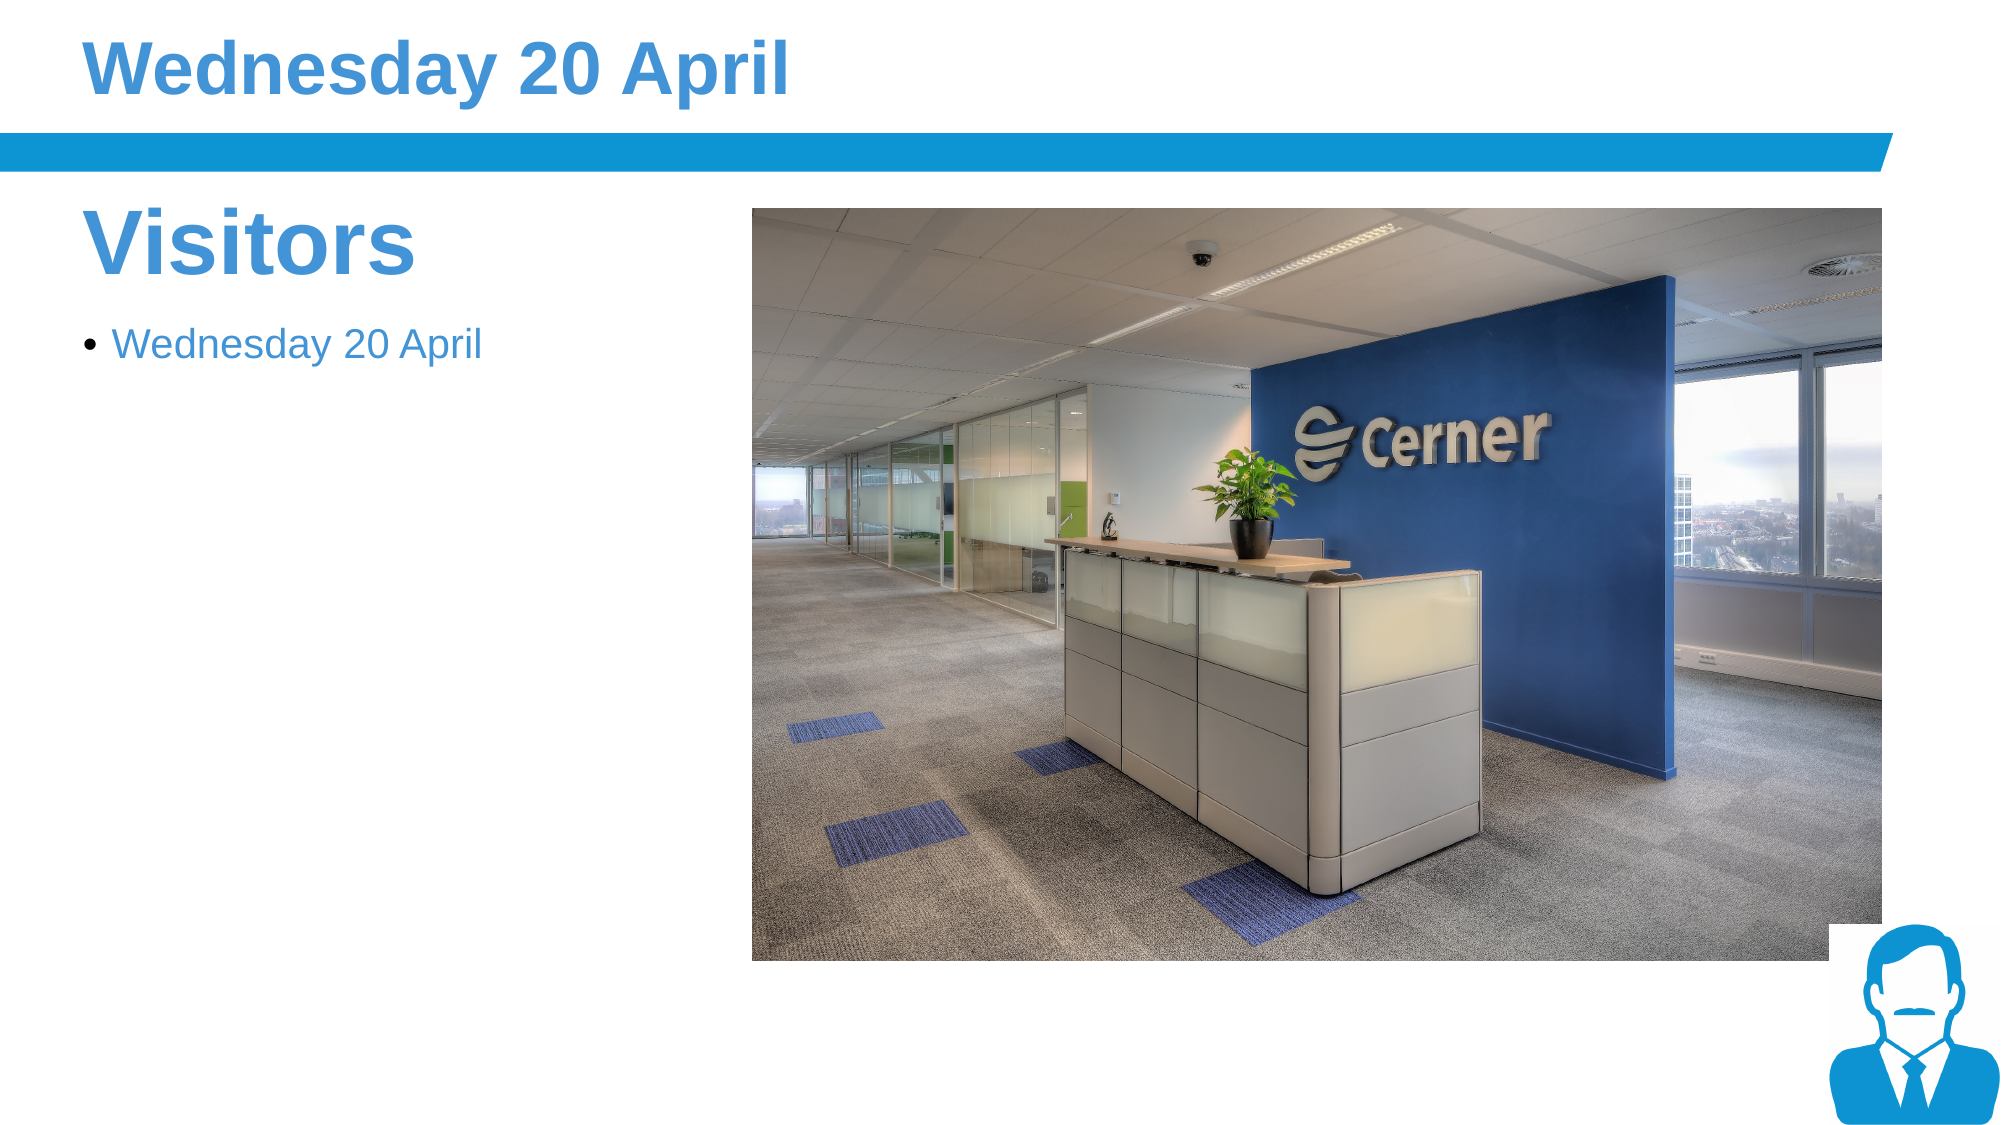

# Wednesday 20 April
Visitors
Wednesday 20 April